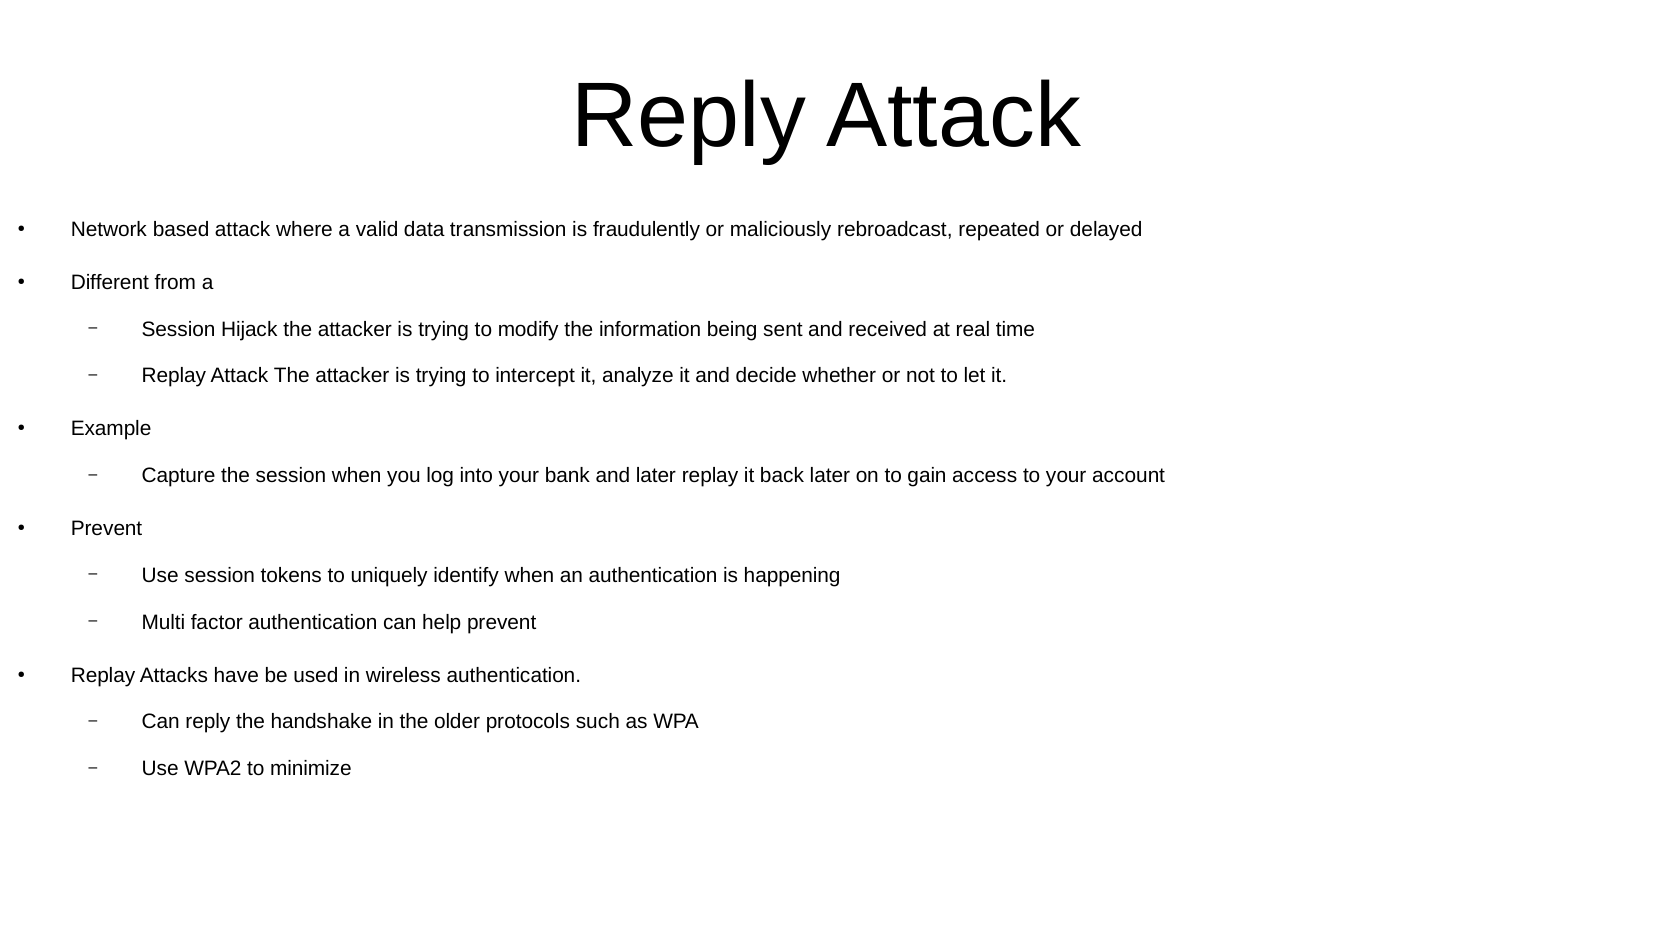

# Reply Attack
Network based attack where a valid data transmission is fraudulently or maliciously rebroadcast, repeated or delayed
Different from a
Session Hijack the attacker is trying to modify the information being sent and received at real time
Replay Attack The attacker is trying to intercept it, analyze it and decide whether or not to let it.
Example
Capture the session when you log into your bank and later replay it back later on to gain access to your account
Prevent
Use session tokens to uniquely identify when an authentication is happening
Multi factor authentication can help prevent
Replay Attacks have be used in wireless authentication.
Can reply the handshake in the older protocols such as WPA
Use WPA2 to minimize